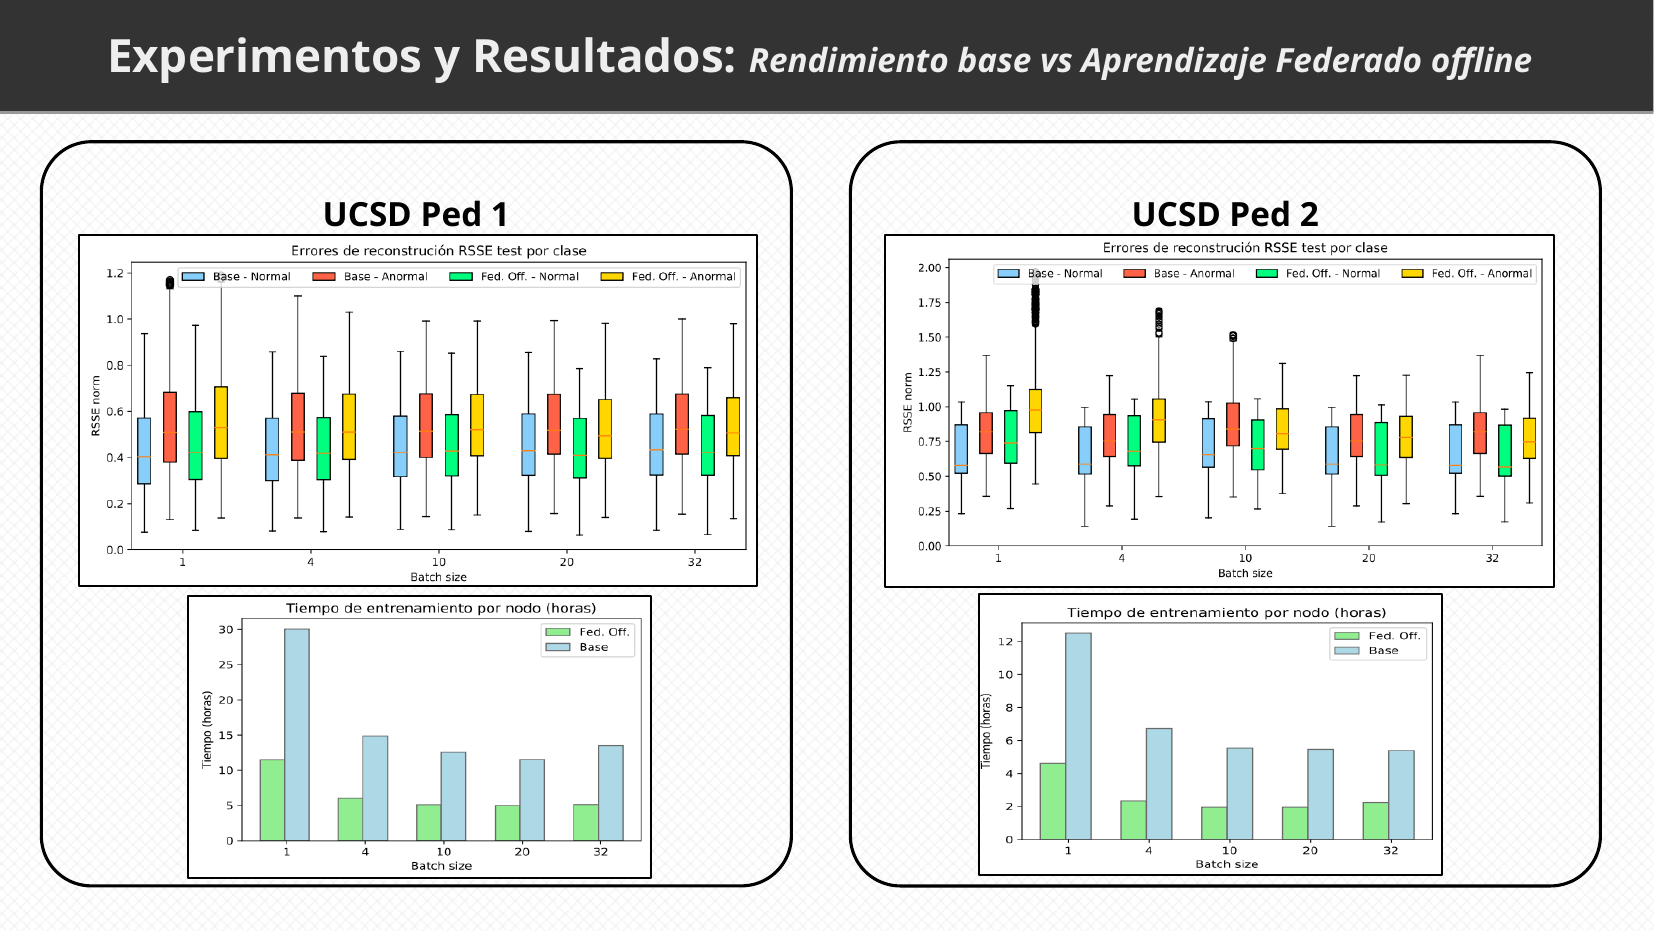

Experimentos y Resultados: Rendimiento base vs Aprendizaje Federado offline
UCSD Ped 1
UCSD Ped 2